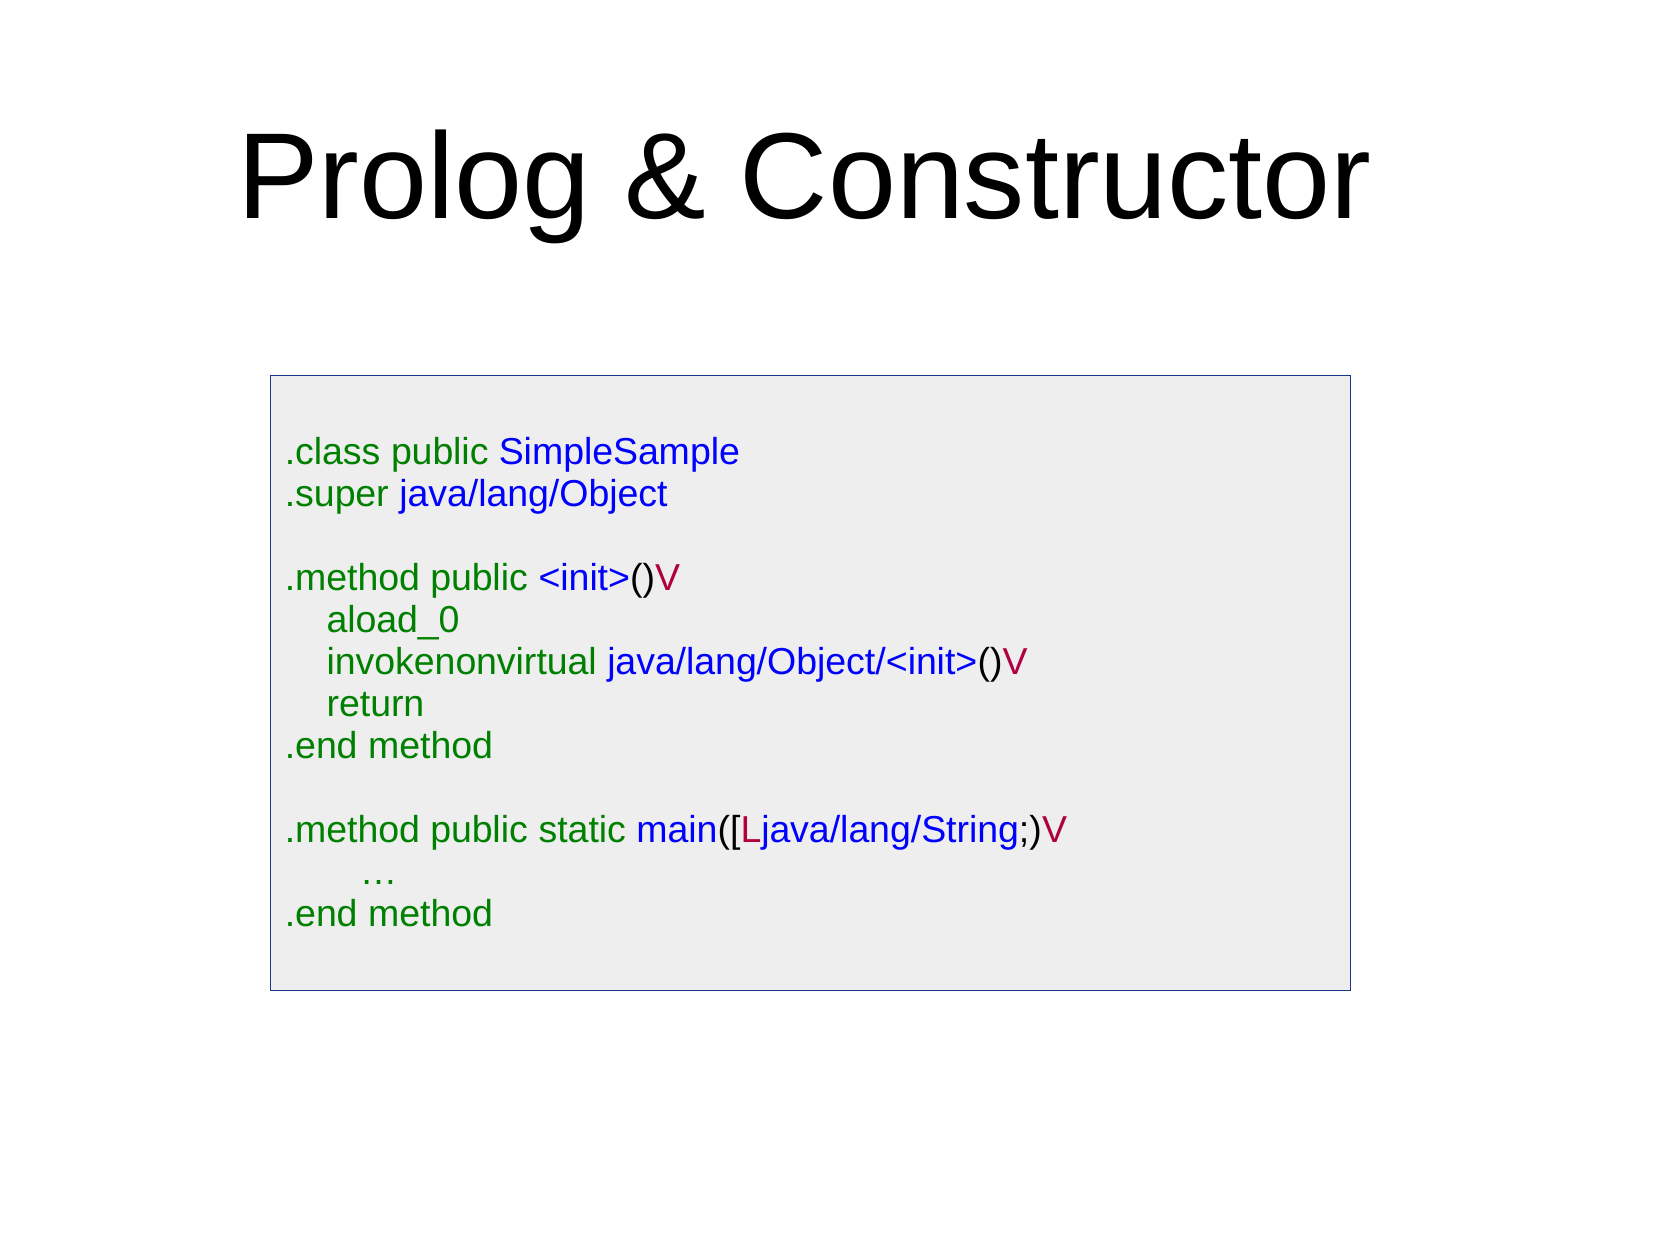

# Prolog & Constructor
.class public SimpleSample
.super java/lang/Object
.method public <init>()V
 aload_0
 invokenonvirtual java/lang/Object/<init>()V
 return
.end method
.method public static main([Ljava/lang/String;)V
	…
.end method